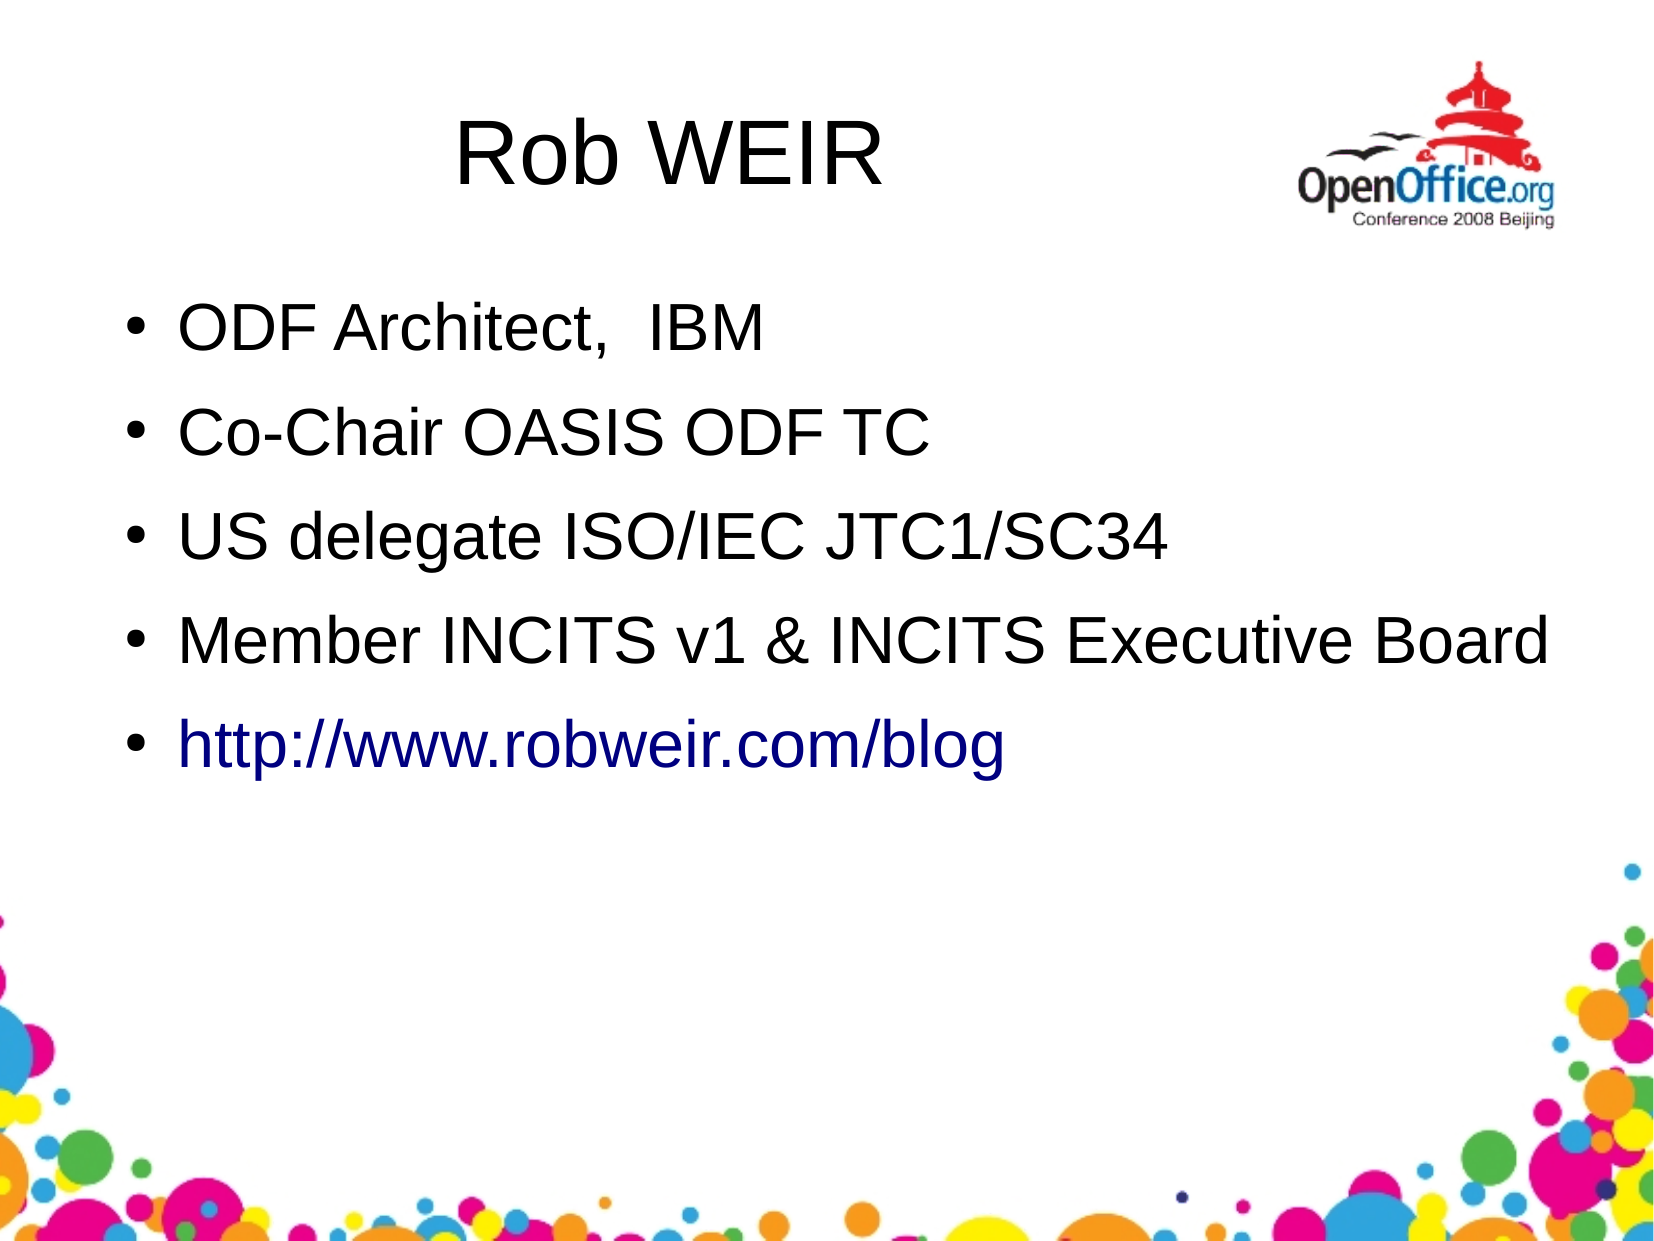

# Rob WEIR
ODF Architect, IBM
Co-Chair OASIS ODF TC
US delegate ISO/IEC JTC1/SC34
Member INCITS v1 & INCITS Executive Board
http://www.robweir.com/blog